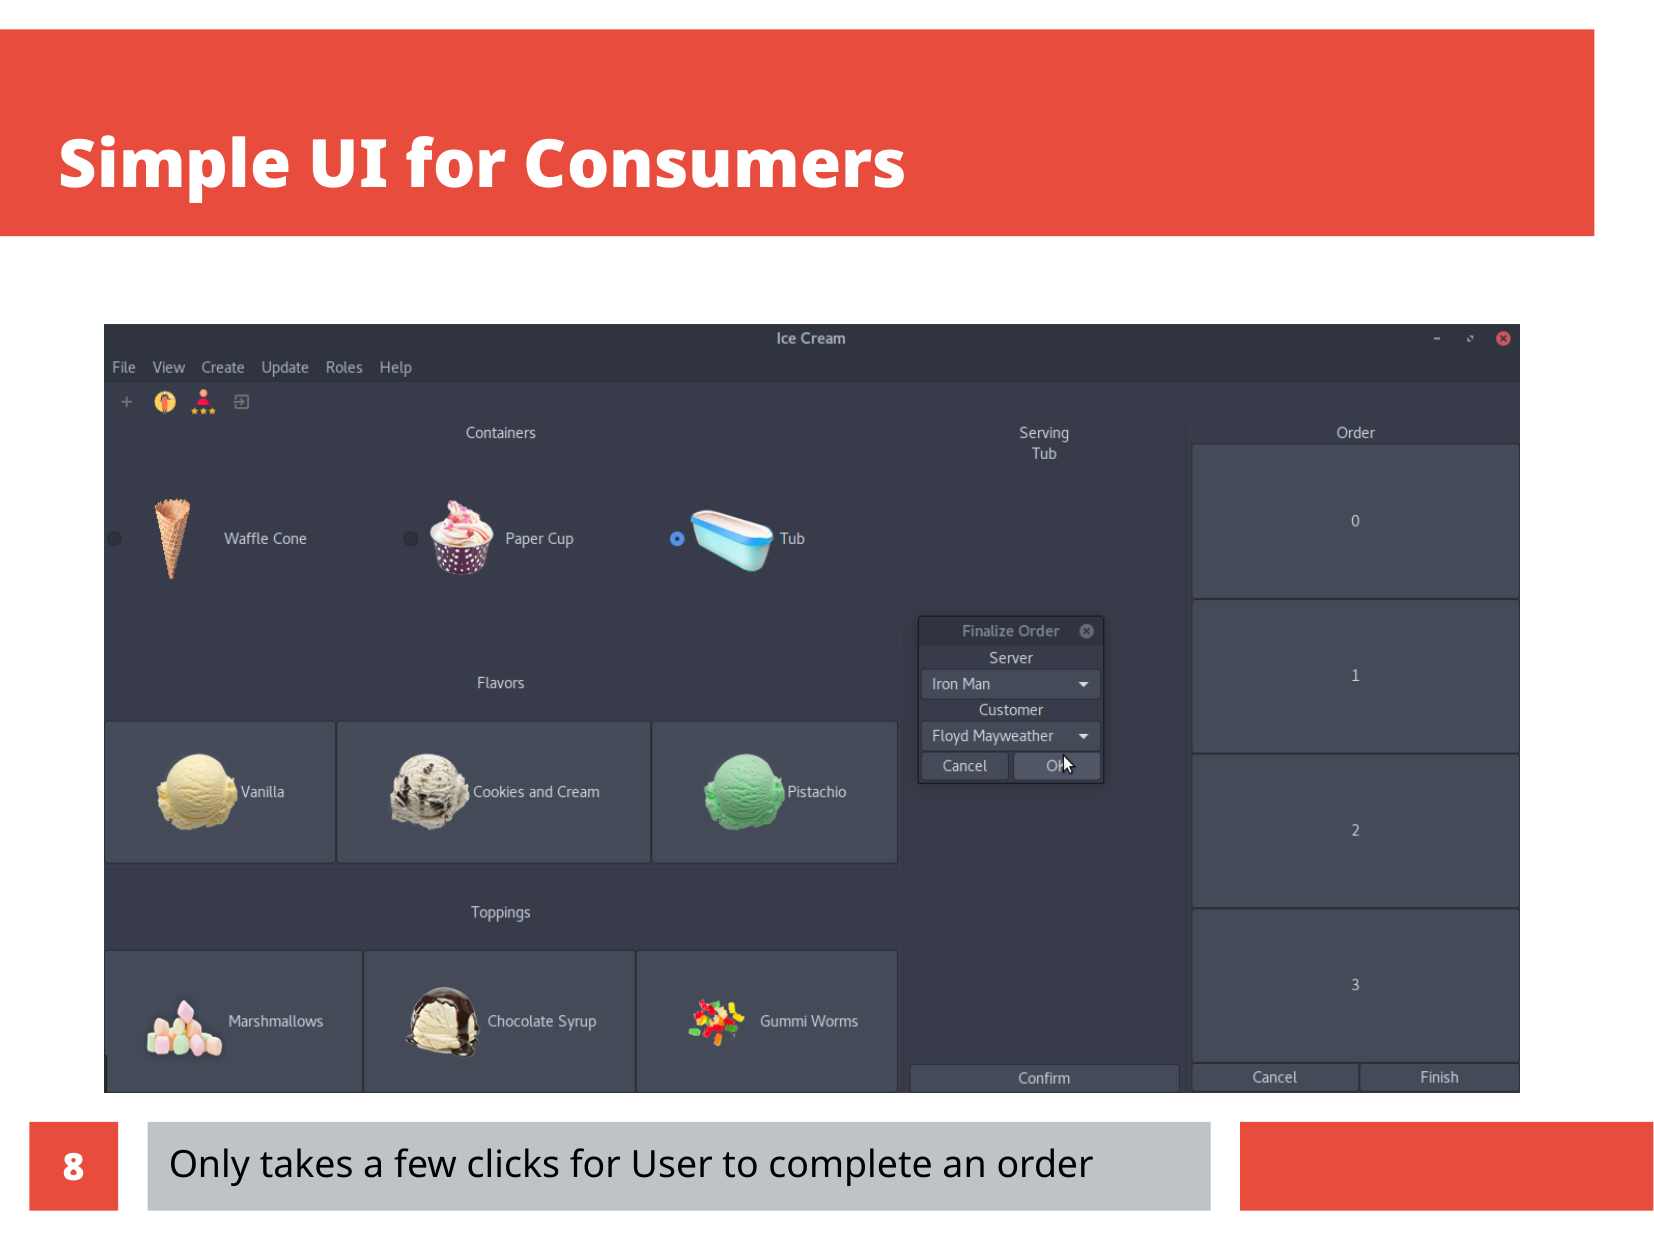

# Simple UI for Consumers
8
Only takes a few clicks for User to complete an order